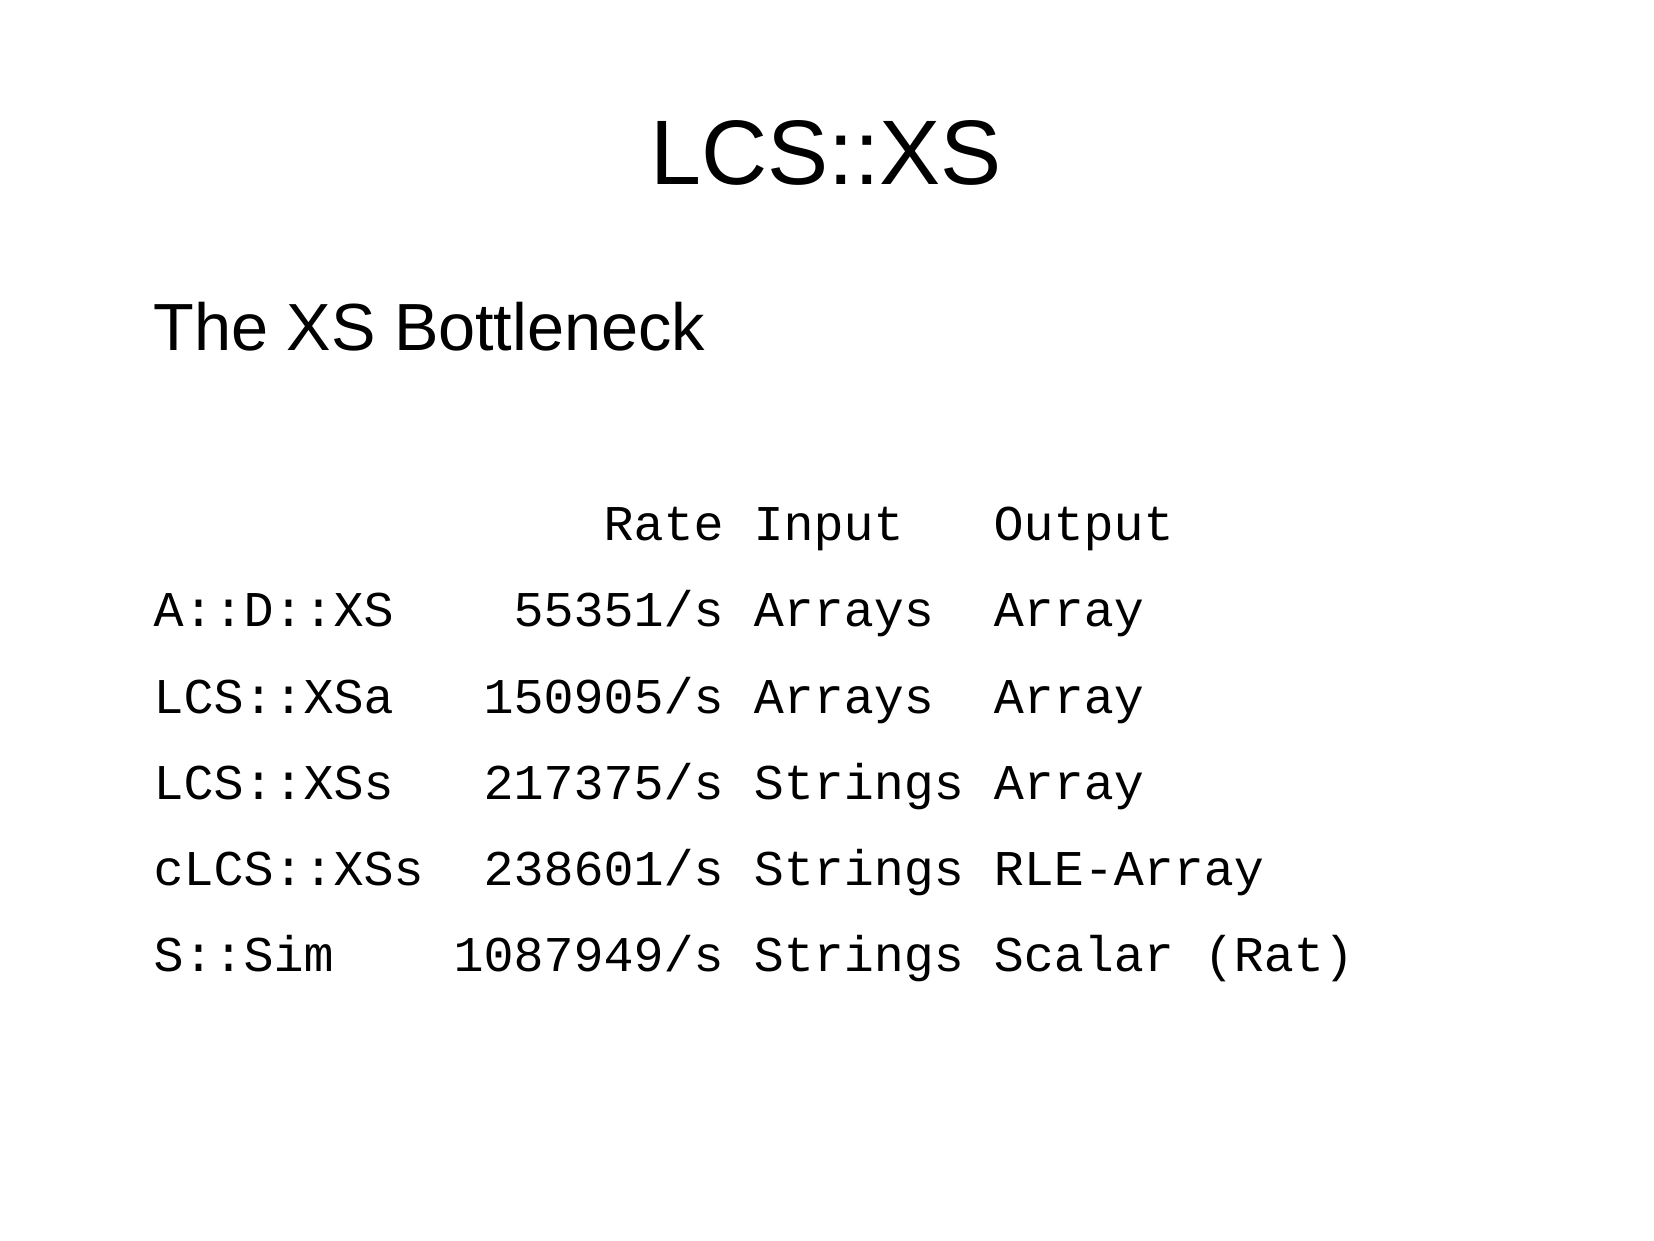

# LCS::XS
The XS Bottleneck
 Rate Input Output
A::D::XS 55351/s Arrays Array
LCS::XSa 150905/s Arrays Array
LCS::XSs 217375/s Strings Array
cLCS::XSs 238601/s Strings RLE-Array
S::Sim 1087949/s Strings Scalar (Rat)